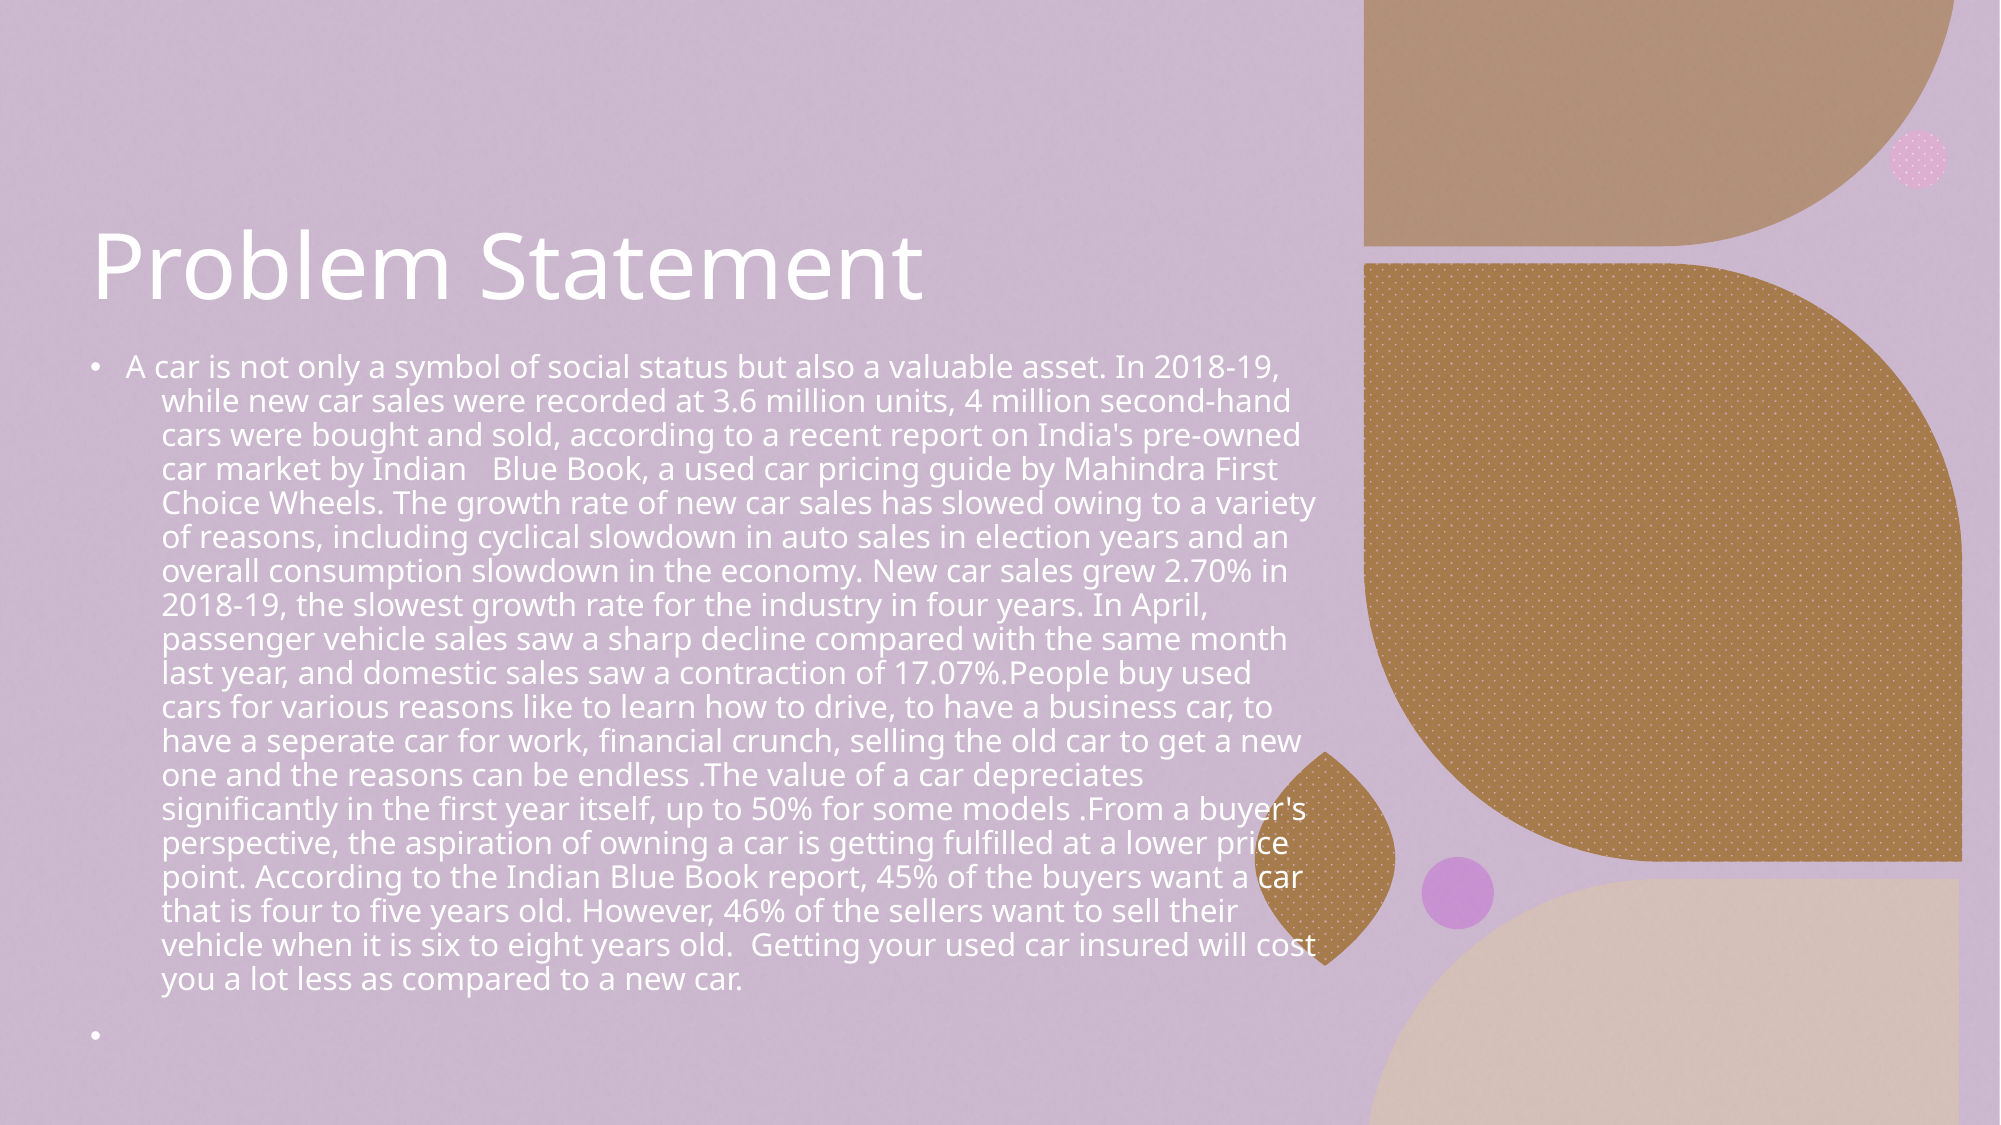

# Problem Statement
A car is not only a symbol of social status but also a valuable asset. In 2018-19, while new car sales were recorded at 3.6 million units, 4 million second-hand cars were bought and sold, according to a recent report on India's pre-owned car market by Indian   Blue Book, a used car pricing guide by Mahindra First Choice Wheels. The growth rate of new car sales has slowed owing to a variety of reasons, including cyclical slowdown in auto sales in election years and an overall consumption slowdown in the economy. New car sales grew 2.70% in 2018-19, the slowest growth rate for the industry in four years. In April, passenger vehicle sales saw a sharp decline compared with the same month last year, and domestic sales saw a contraction of 17.07%.People buy used cars for various reasons like to learn how to drive, to have a business car, to have a seperate car for work, financial crunch, selling the old car to get a new one and the reasons can be endless .The value of a car depreciates significantly in the first year itself, up to 50% for some models .From a buyer's perspective, the aspiration of owning a car is getting fulfilled at a lower price point. According to the Indian Blue Book report, 45% of the buyers want a car that is four to five years old. However, 46% of the sellers want to sell their vehicle when it is six to eight years old.  Getting your used car insured will cost you a lot less as compared to a new car.